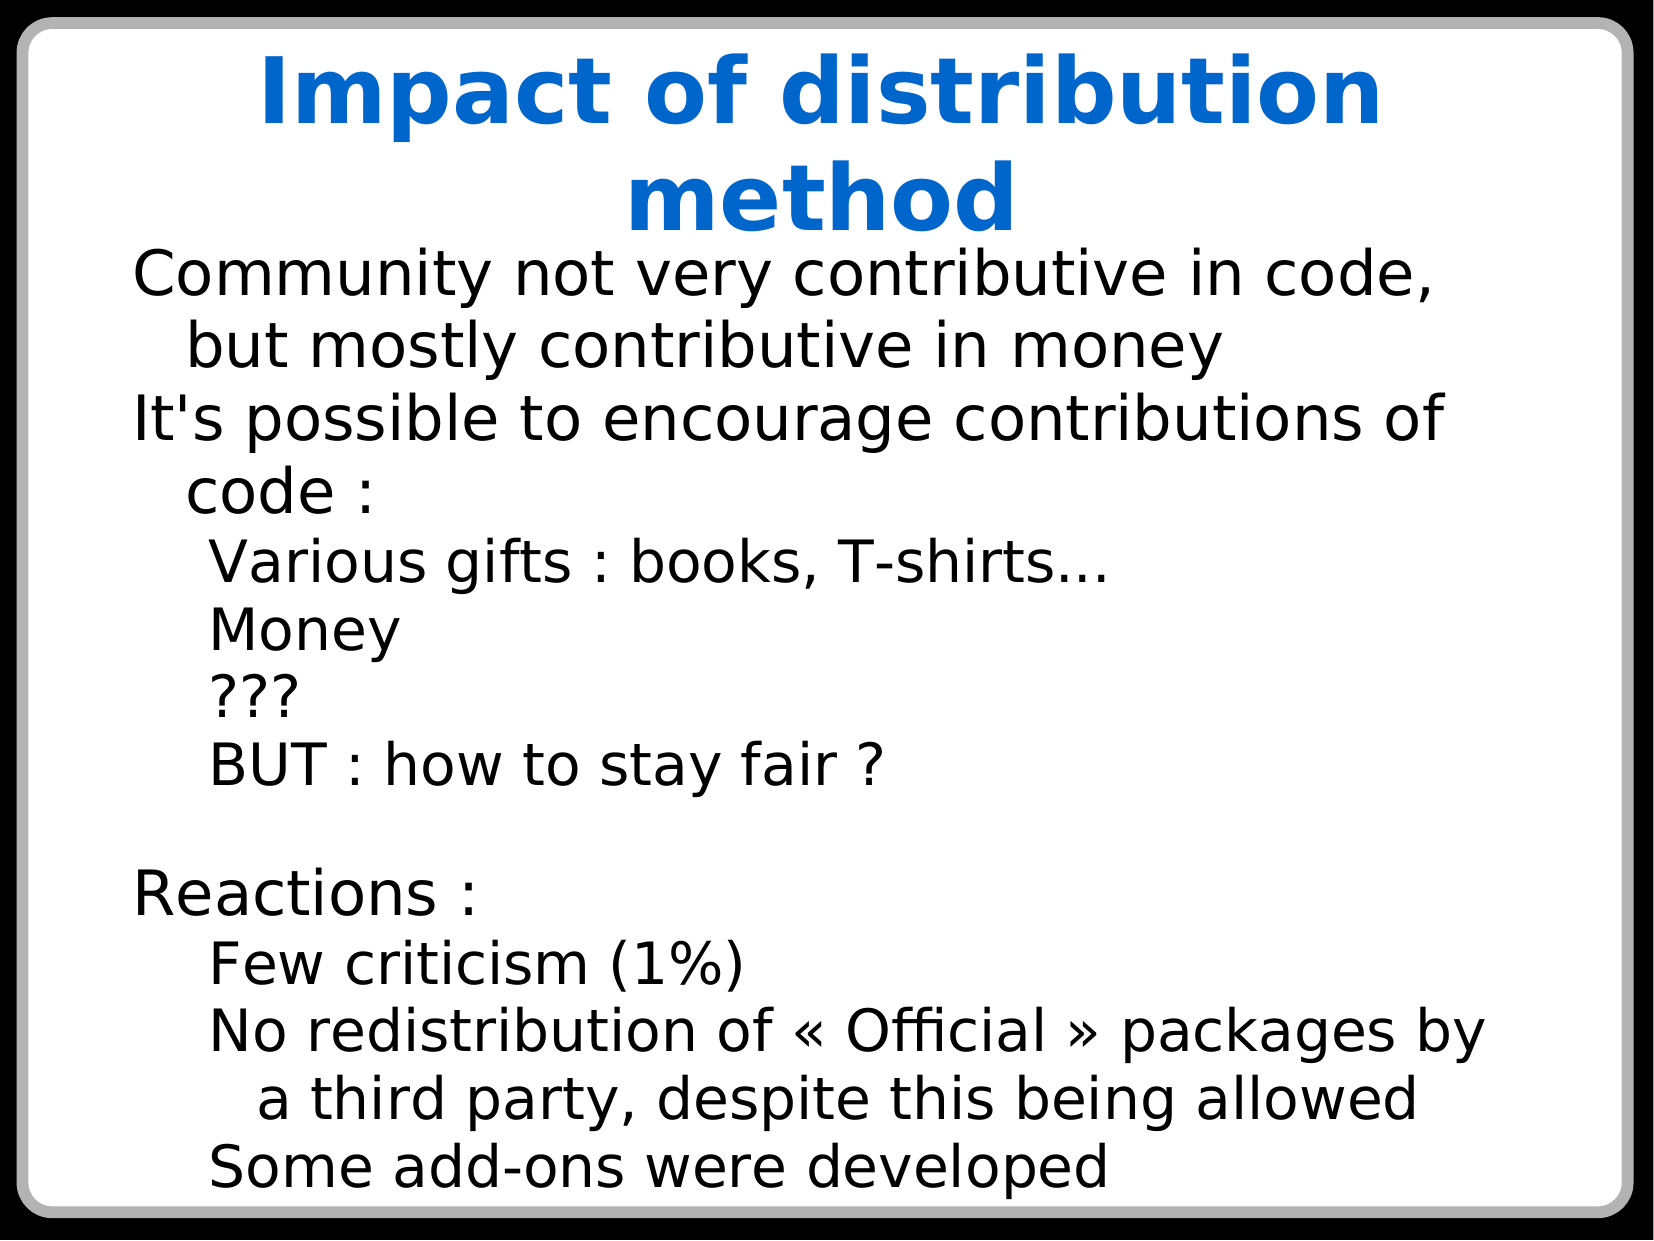

# Impact of distribution method
Community not very contributive in code, but mostly contributive in money
It's possible to encourage contributions of code :
Various gifts : books, T-shirts...
Money
???
BUT : how to stay fair ?
Reactions :
Few criticism (1%)
No redistribution of « Official » packages by a third party, despite this being allowed
Some add-ons were developed